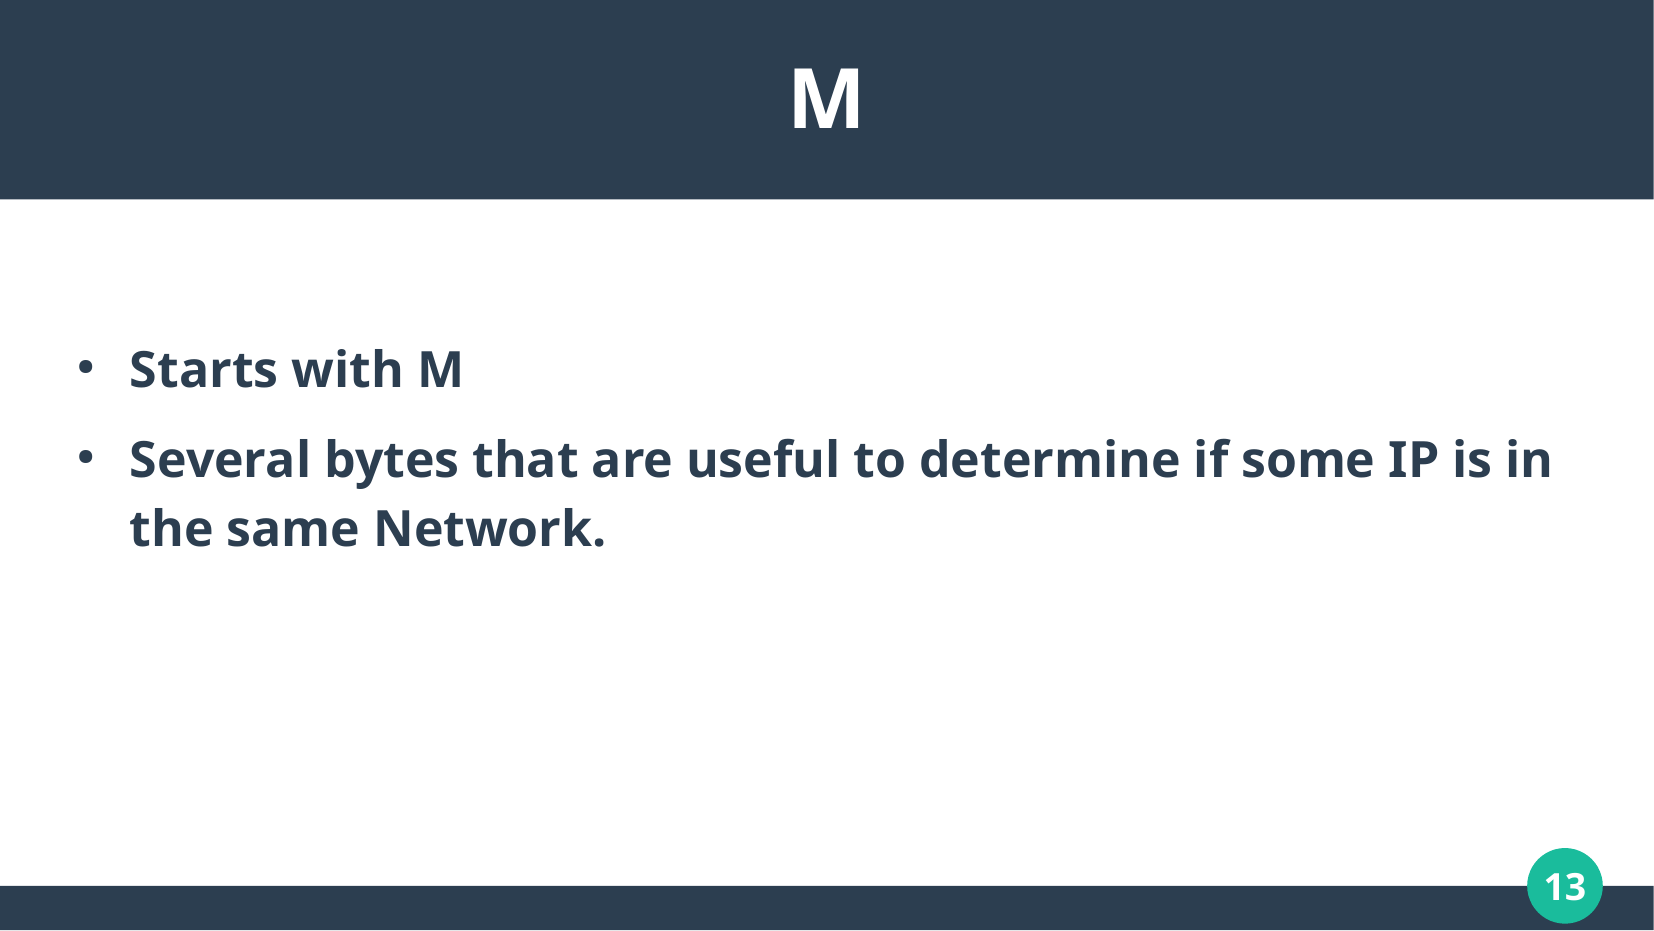

# M
Starts with M
Several bytes that are useful to determine if some IP is in the same Network.